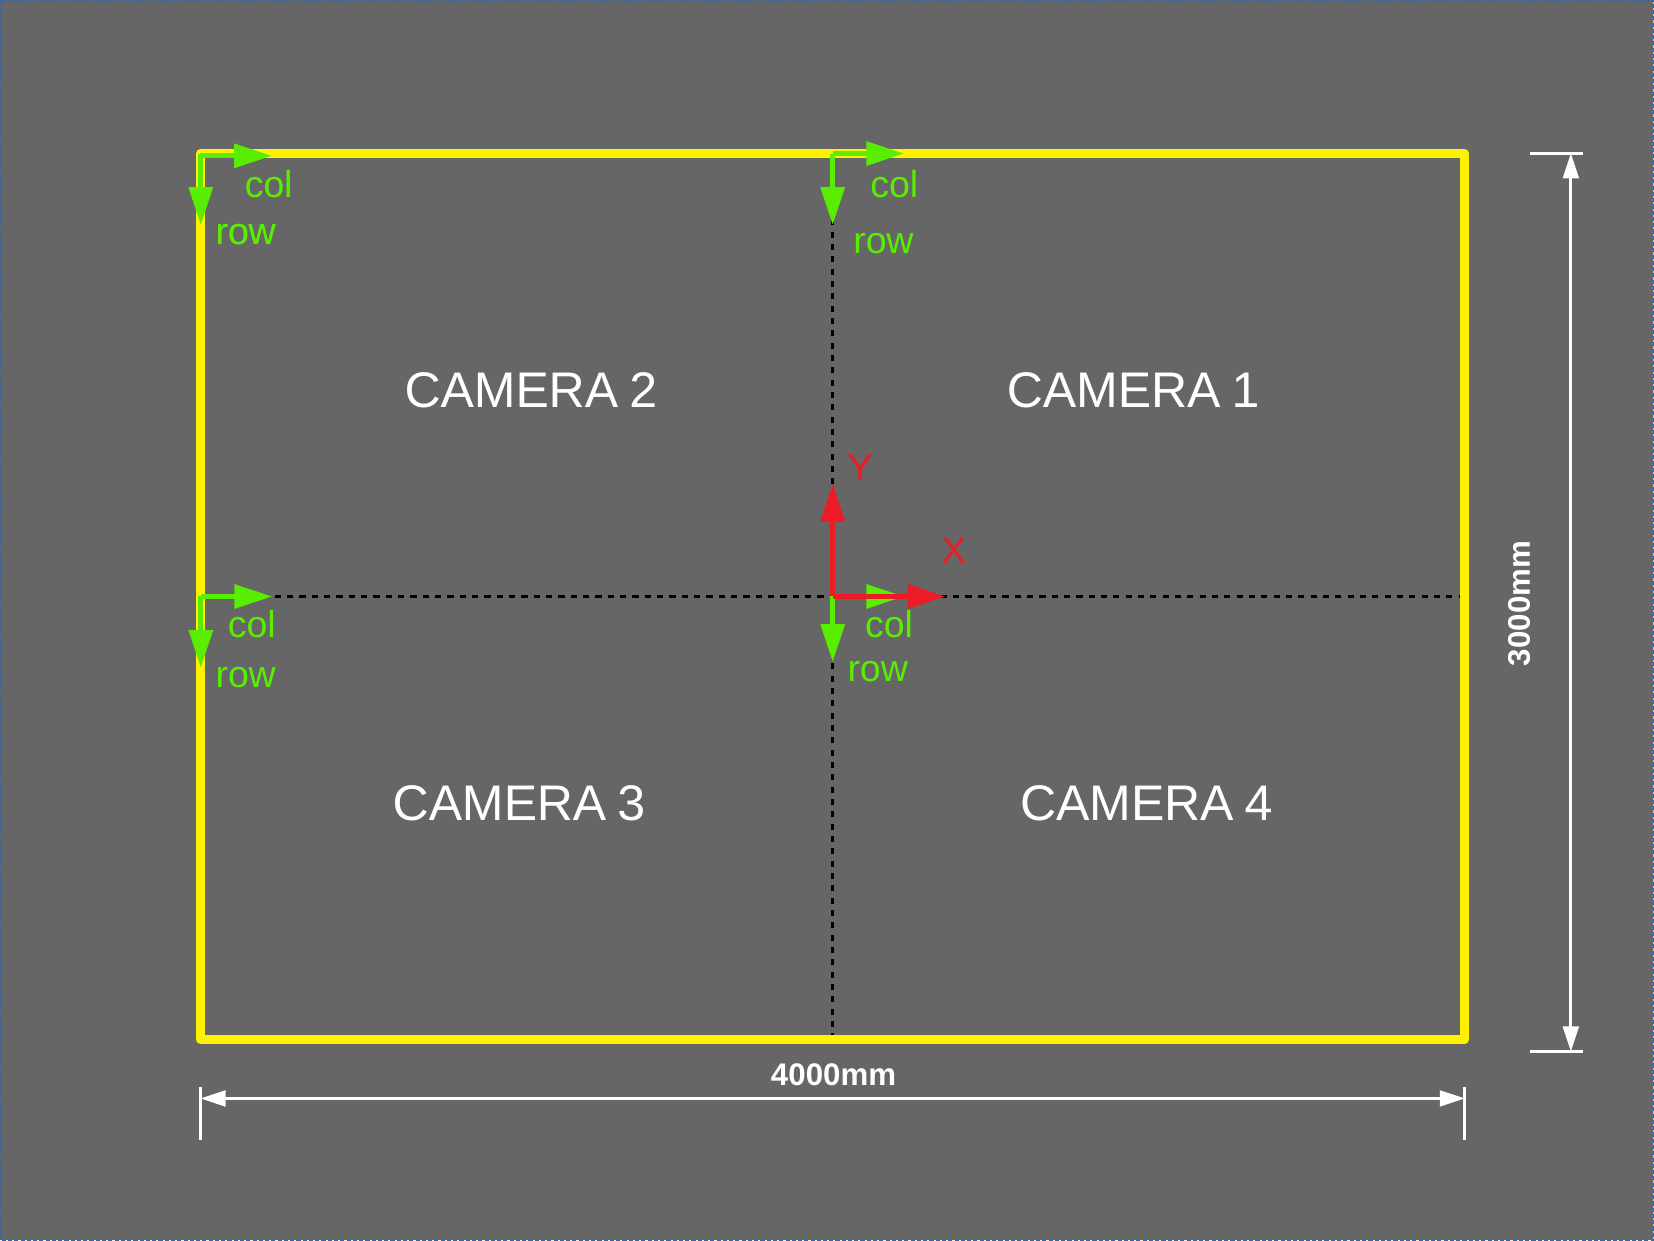

col
col
row
row
row
CAMERA 2
CAMERA 1
Y
X
col
col
row
row
CAMERA 3
CAMERA 4